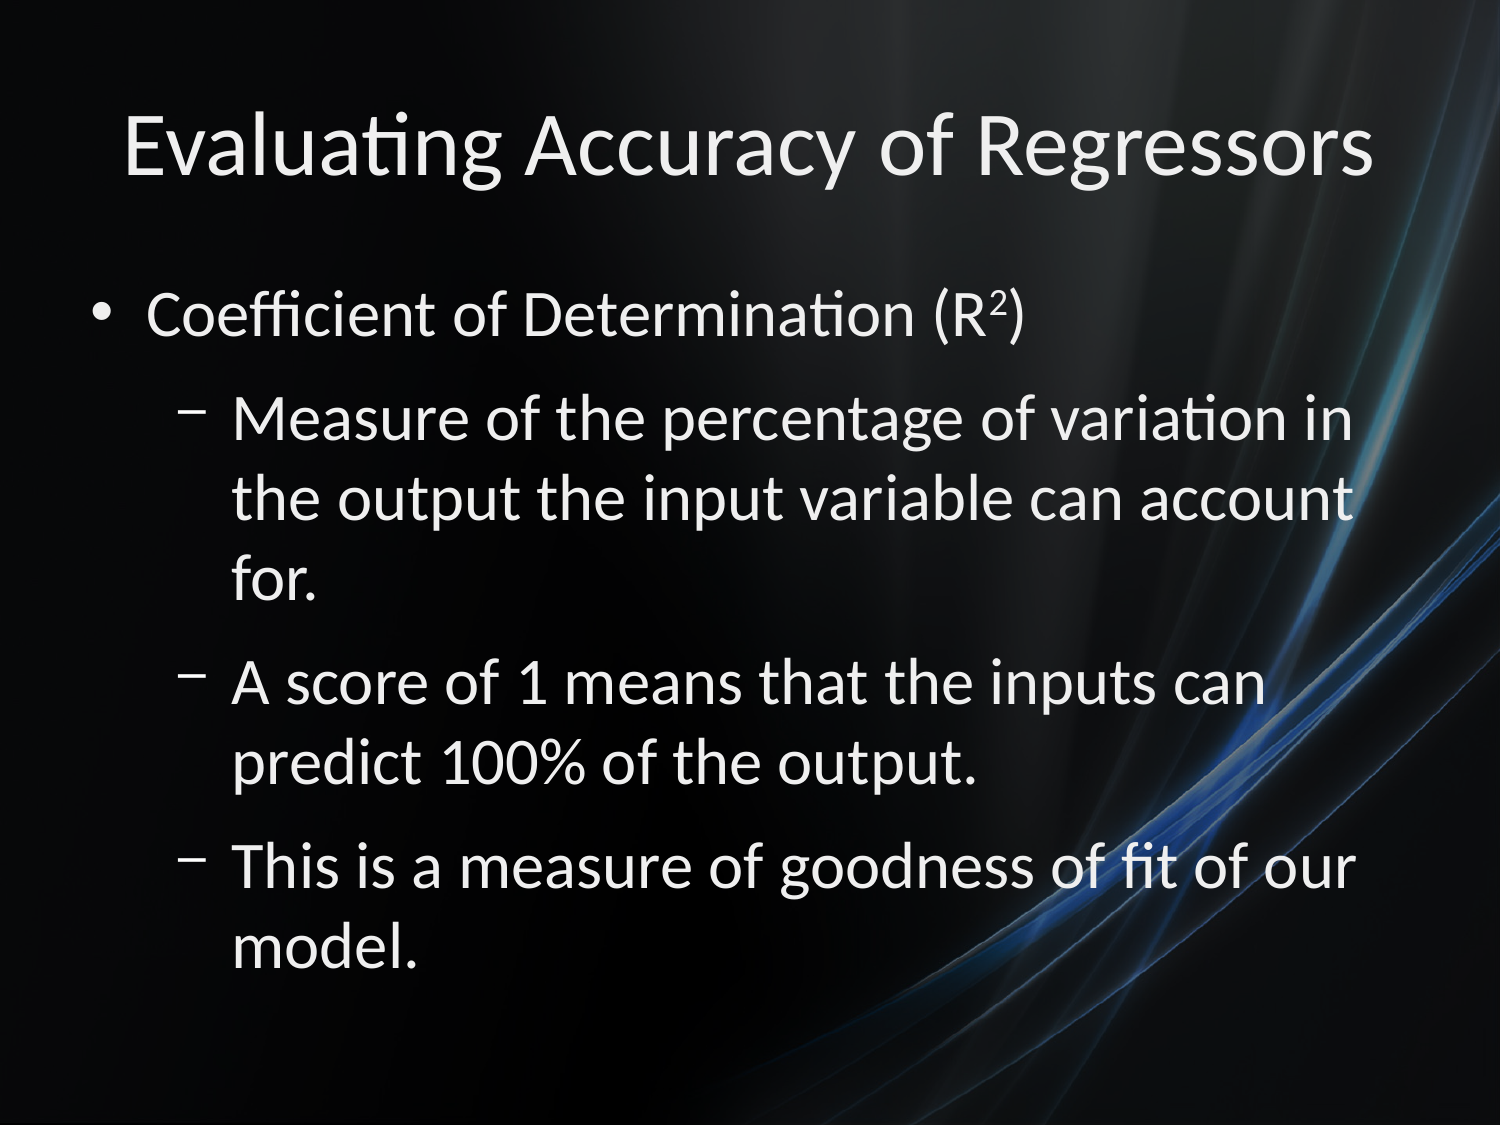

# Evaluating Accuracy of Regressors
Coefficient of Determination (R2)
Measure of the percentage of variation in the output the input variable can account for.
A score of 1 means that the inputs can predict 100% of the output.
This is a measure of goodness of fit of our model.